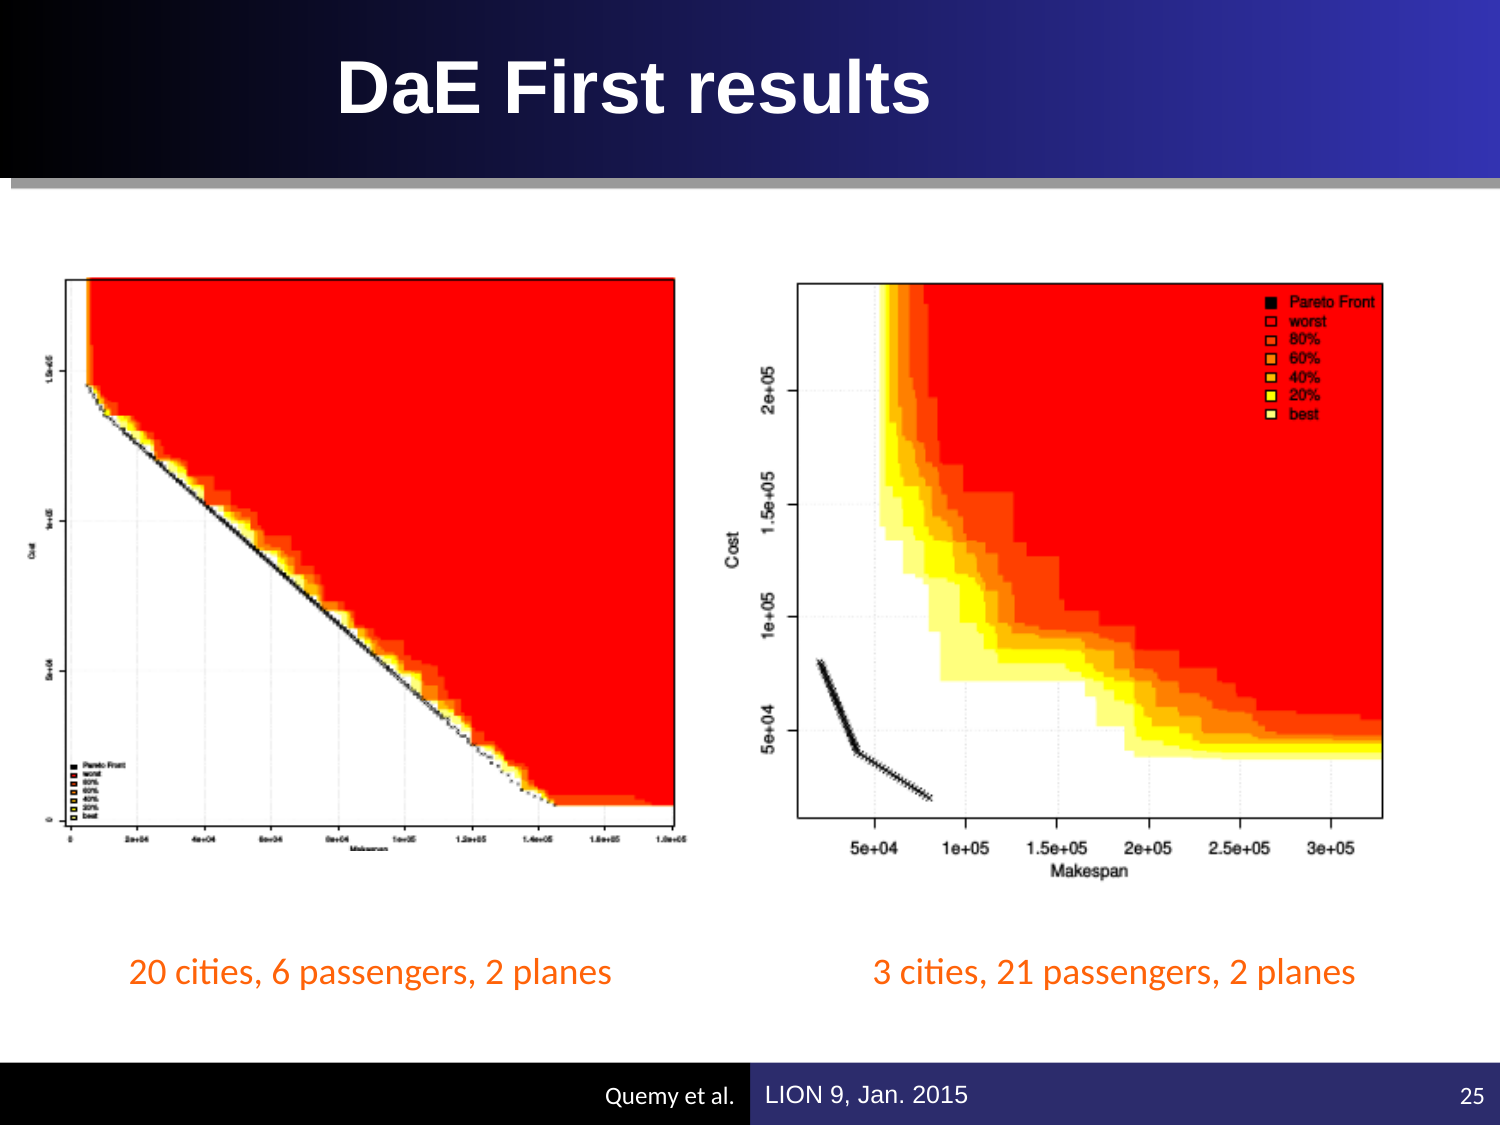

DaE First results
# 20 cities, 6 passengers, 2 planes
3 cities, 21 passengers, 2 planes
25